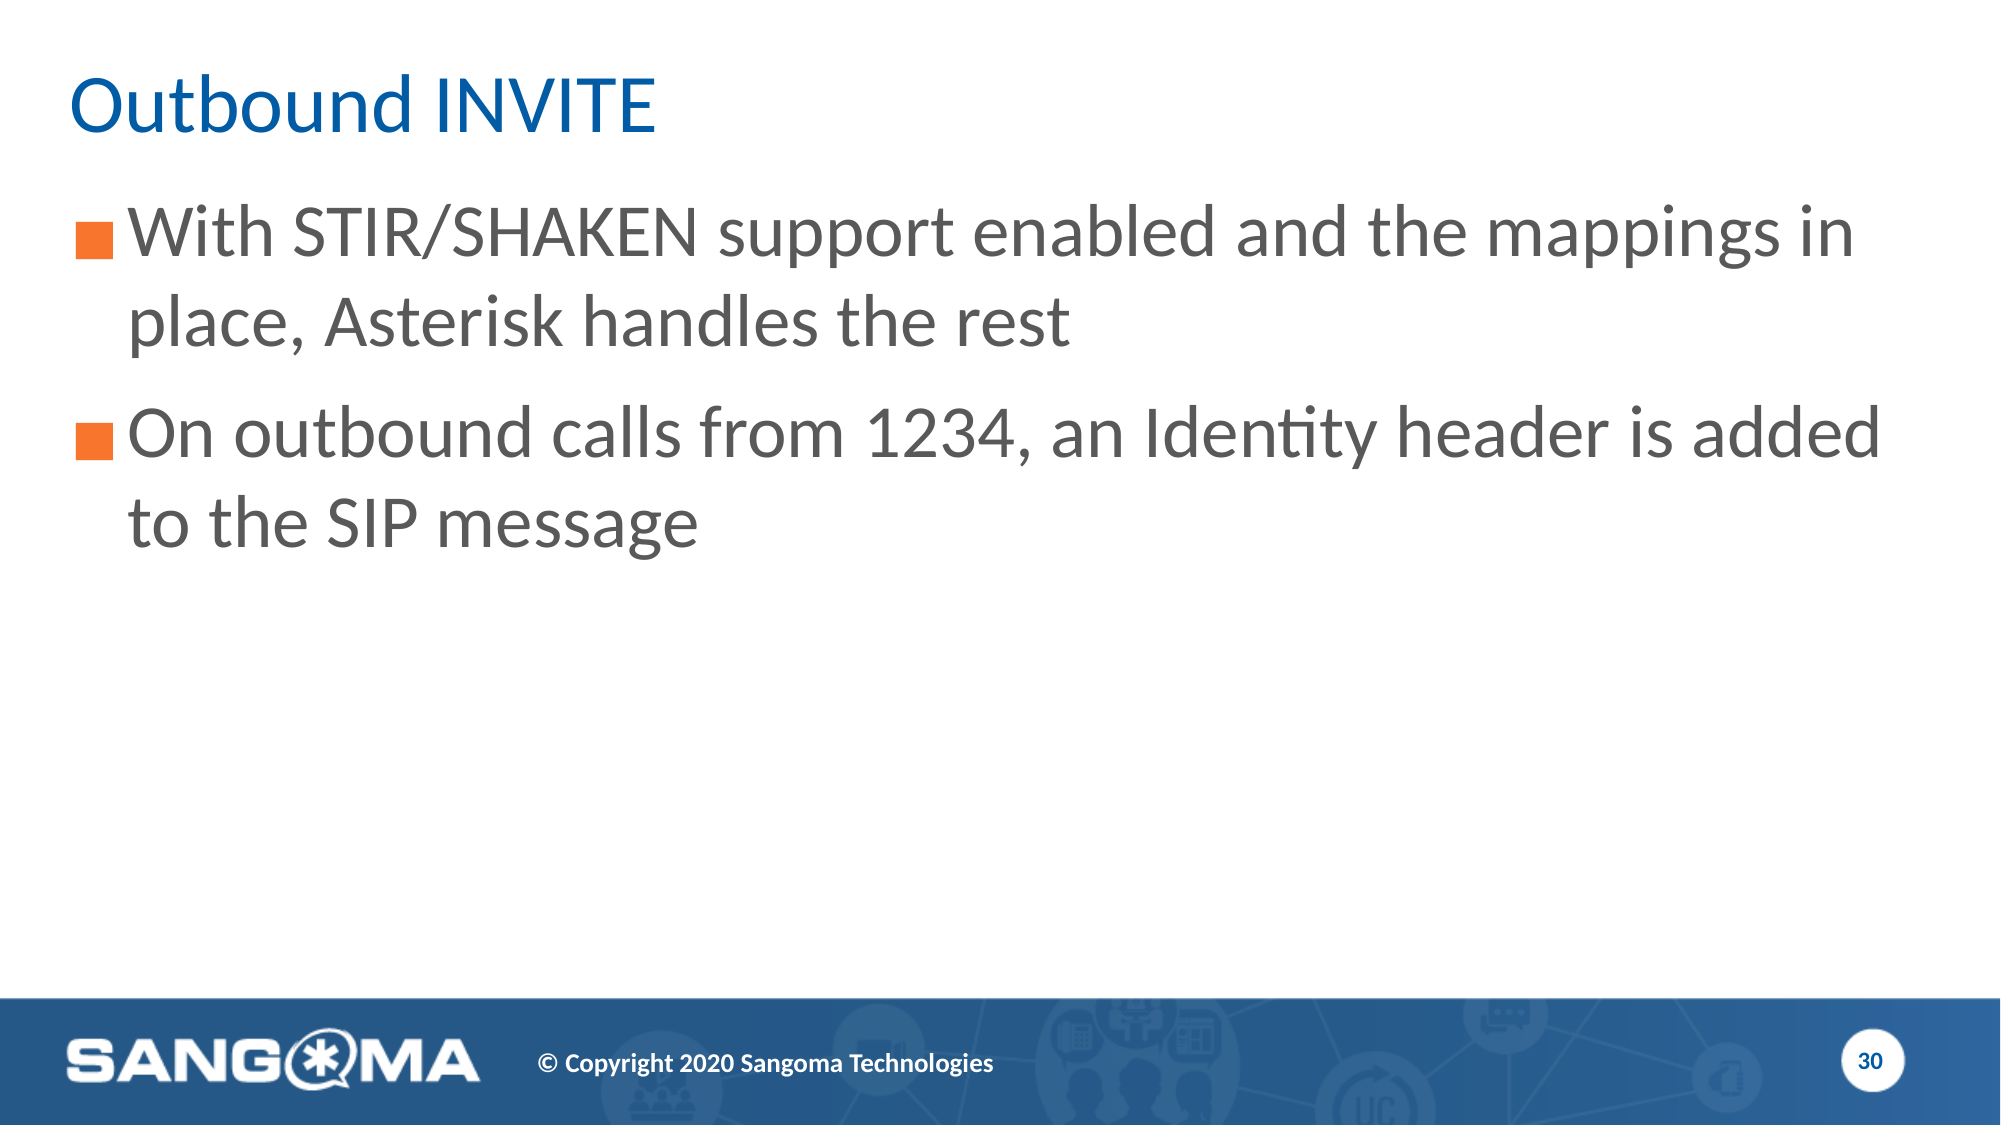

# Outbound INVITE
With STIR/SHAKEN support enabled and the mappings in place, Asterisk handles the rest
On outbound calls from 1234, an Identity header is added to the SIP message